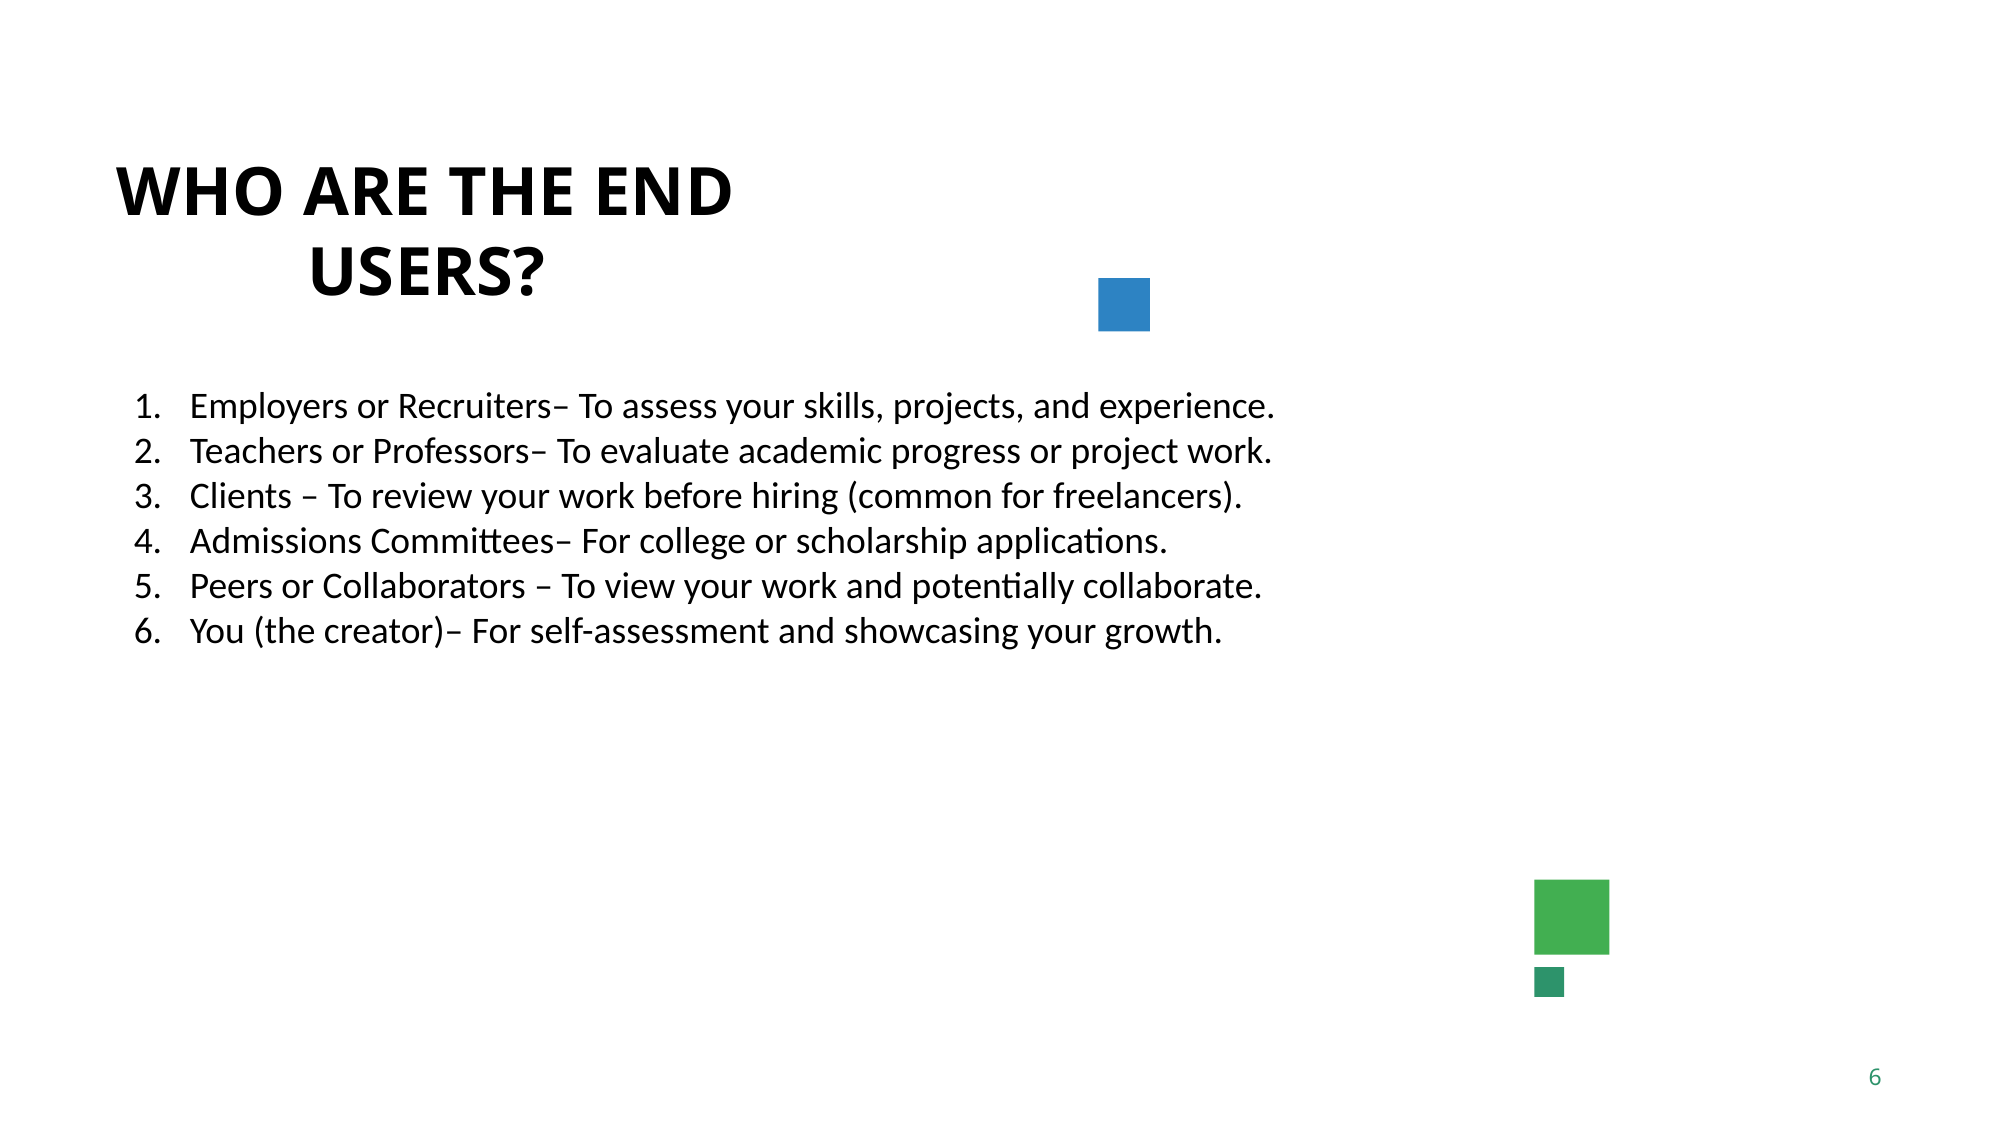

# WHO ARE THE END USERS?
Employers or Recruiters– To assess your skills, projects, and experience.
Teachers or Professors– To evaluate academic progress or project work.
Clients – To review your work before hiring (common for freelancers).
Admissions Committees– For college or scholarship applications.
Peers or Collaborators – To view your work and potentially collaborate.
You (the creator)– For self-assessment and showcasing your growth.